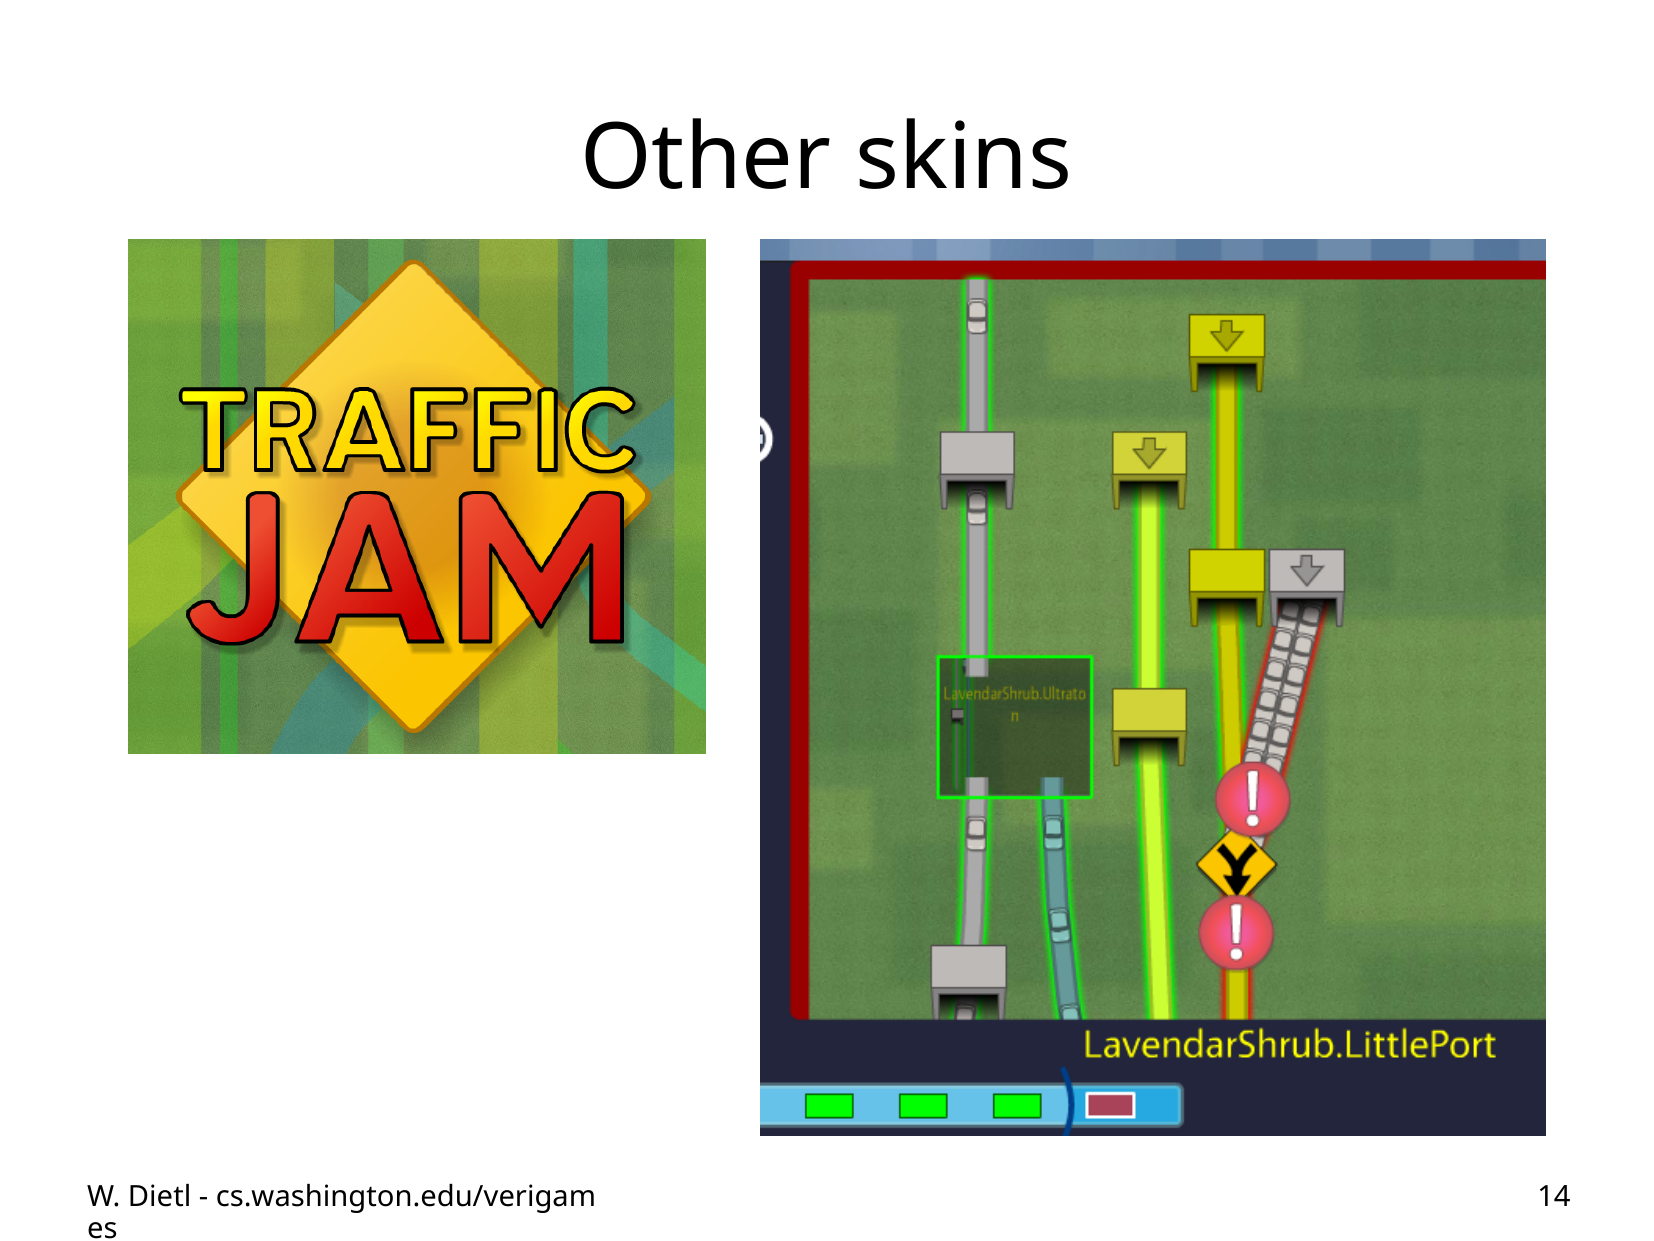

# Other skins
W. Dietl - cs.washington.edu/verigames
14